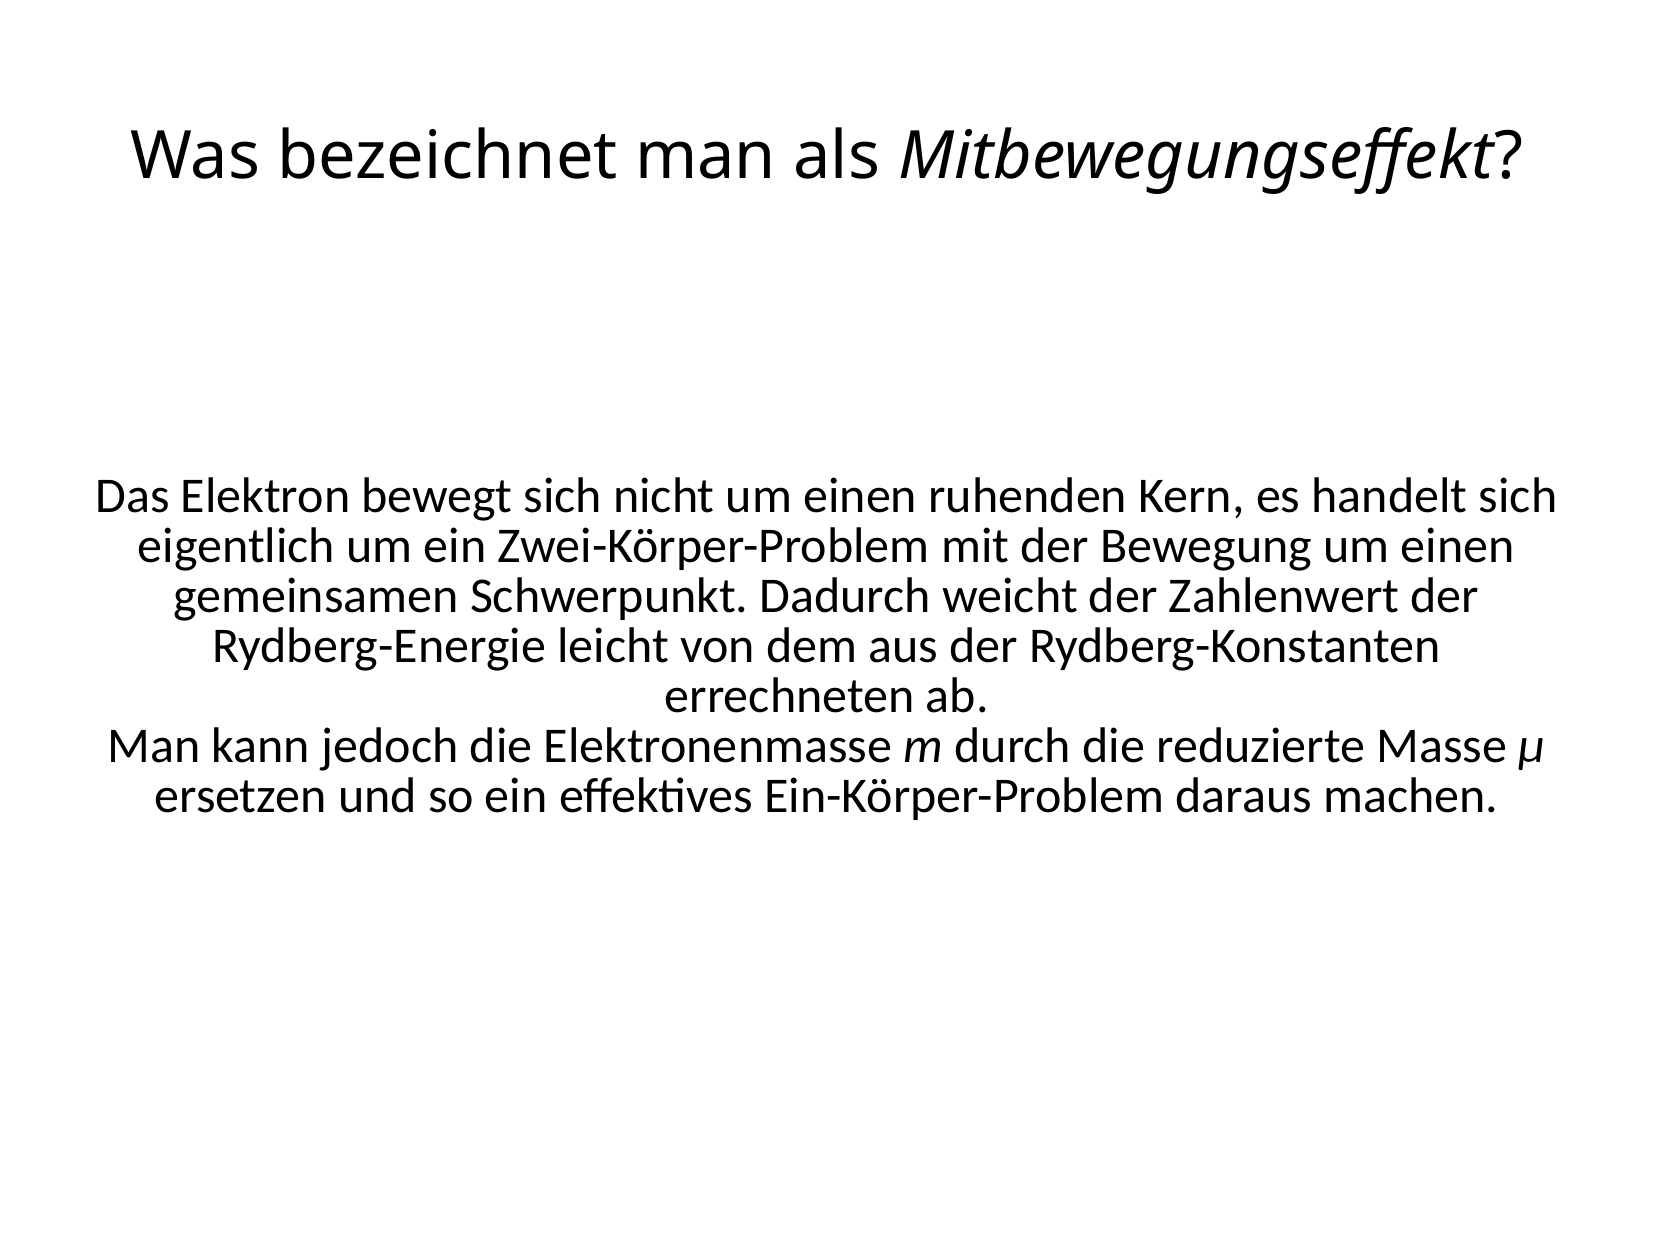

# Was bezeichnet man als Mitbewegungseffekt?
Das Elektron bewegt sich nicht um einen ruhenden Kern, es handelt sich eigentlich um ein Zwei-Körper-Problem mit der Bewegung um einen gemeinsamen Schwerpunkt. Dadurch weicht der Zahlenwert der Rydberg-Energie leicht von dem aus der Rydberg-Konstanten errechneten ab.
Man kann jedoch die Elektronenmasse m durch die reduzierte Masse μ ersetzen und so ein effektives Ein-Körper-Problem daraus machen.